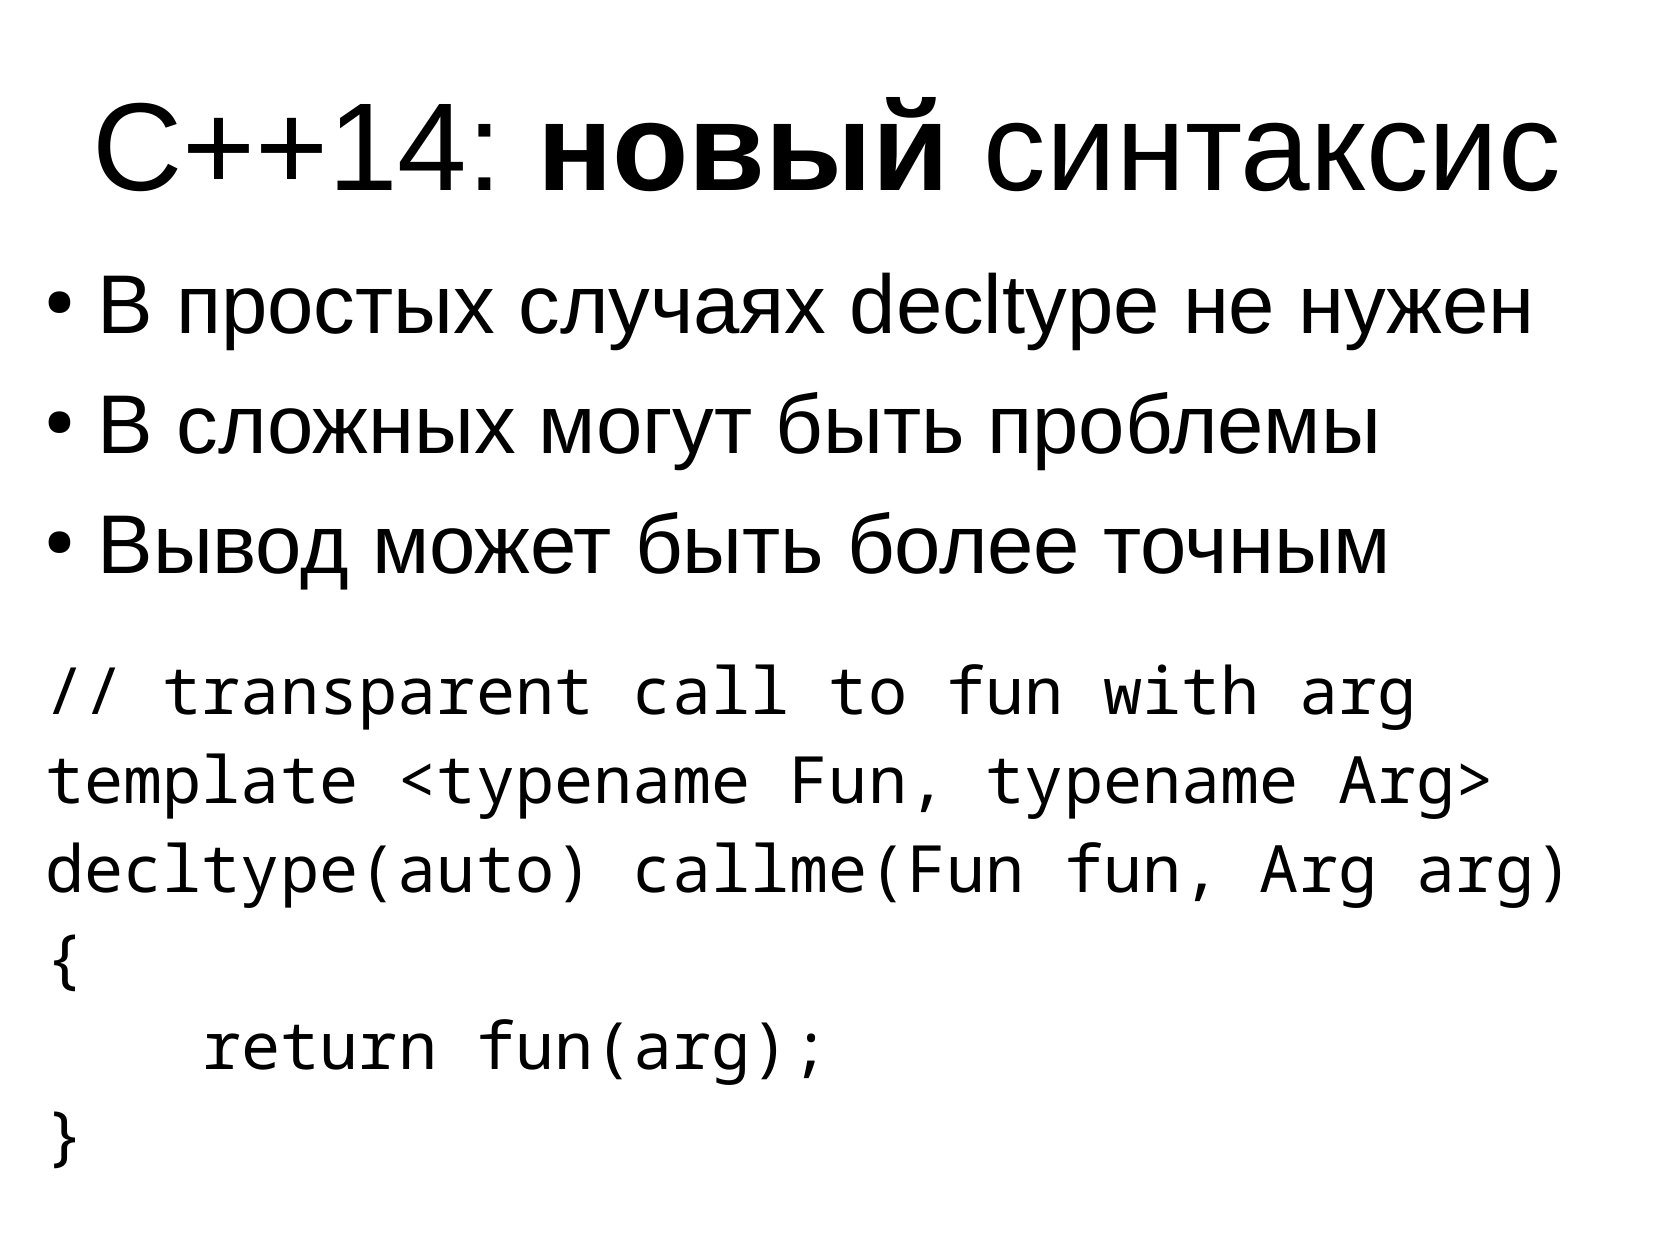

# C++14: новый синтаксис
В простых случаях decltype не нужен
В сложных могут быть проблемы
Вывод может быть более точным
// transparent call to fun with arg
template <typename Fun, typename Arg>
decltype(auto) callme(Fun fun, Arg arg)
{
 return fun(arg);
}